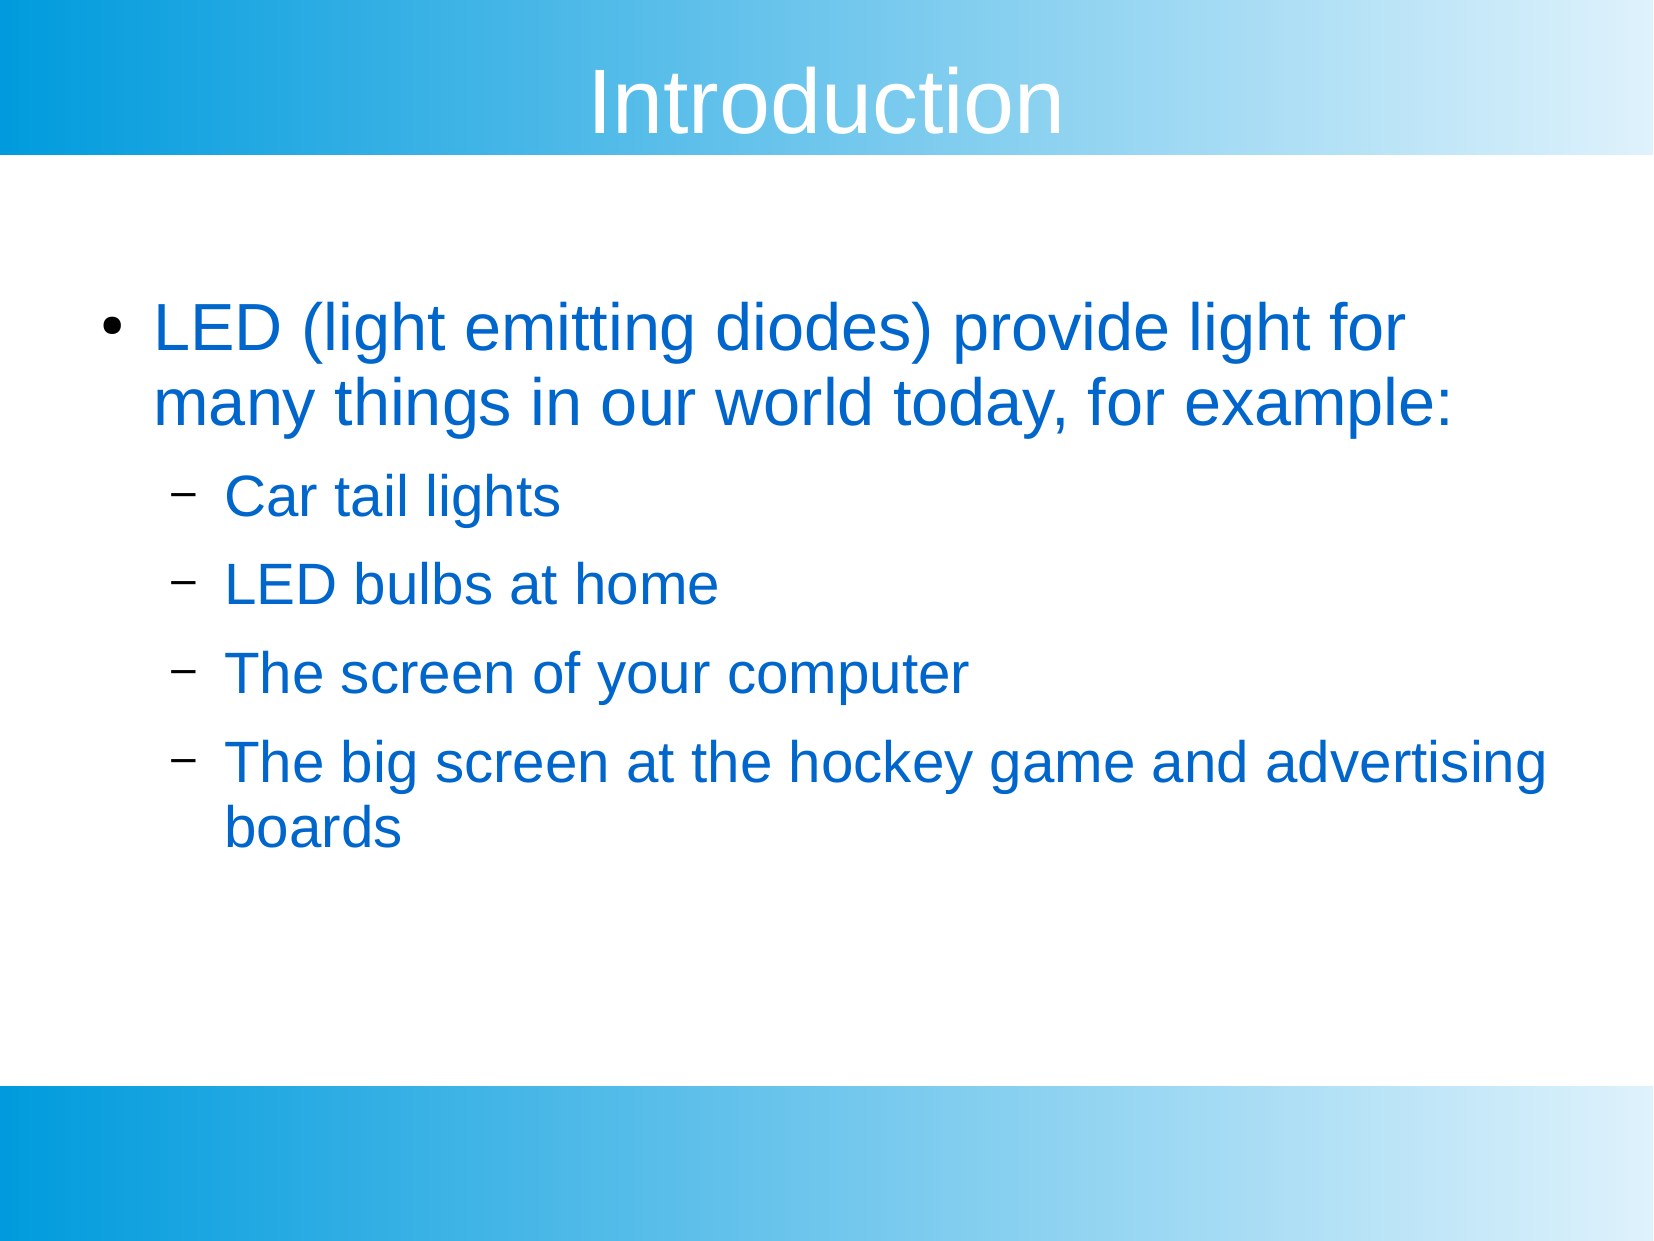

# Introduction
LED (light emitting diodes) provide light for many things in our world today, for example:
Car tail lights
LED bulbs at home
The screen of your computer
The big screen at the hockey game and advertising boards